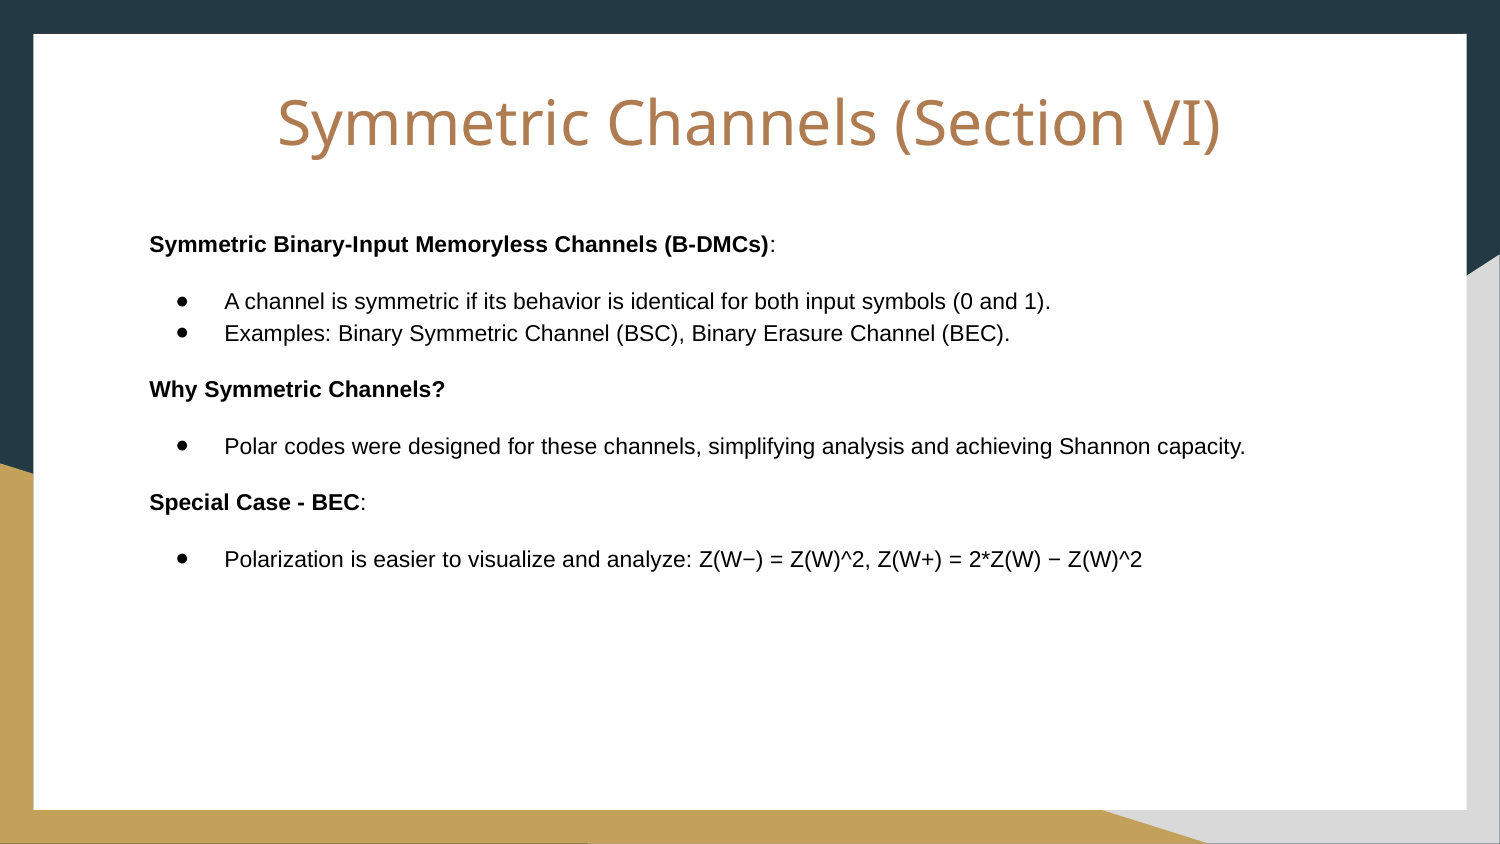

# Symmetric Channels (Section VI)
Symmetric Binary-Input Memoryless Channels (B-DMCs):
A channel is symmetric if its behavior is identical for both input symbols (0 and 1).
Examples: Binary Symmetric Channel (BSC), Binary Erasure Channel (BEC).
Why Symmetric Channels?
Polar codes were designed for these channels, simplifying analysis and achieving Shannon capacity.
Special Case - BEC:
Polarization is easier to visualize and analyze: Z(W−) = Z(W)^2, Z(W+) = 2*Z(W) − Z(W)^2